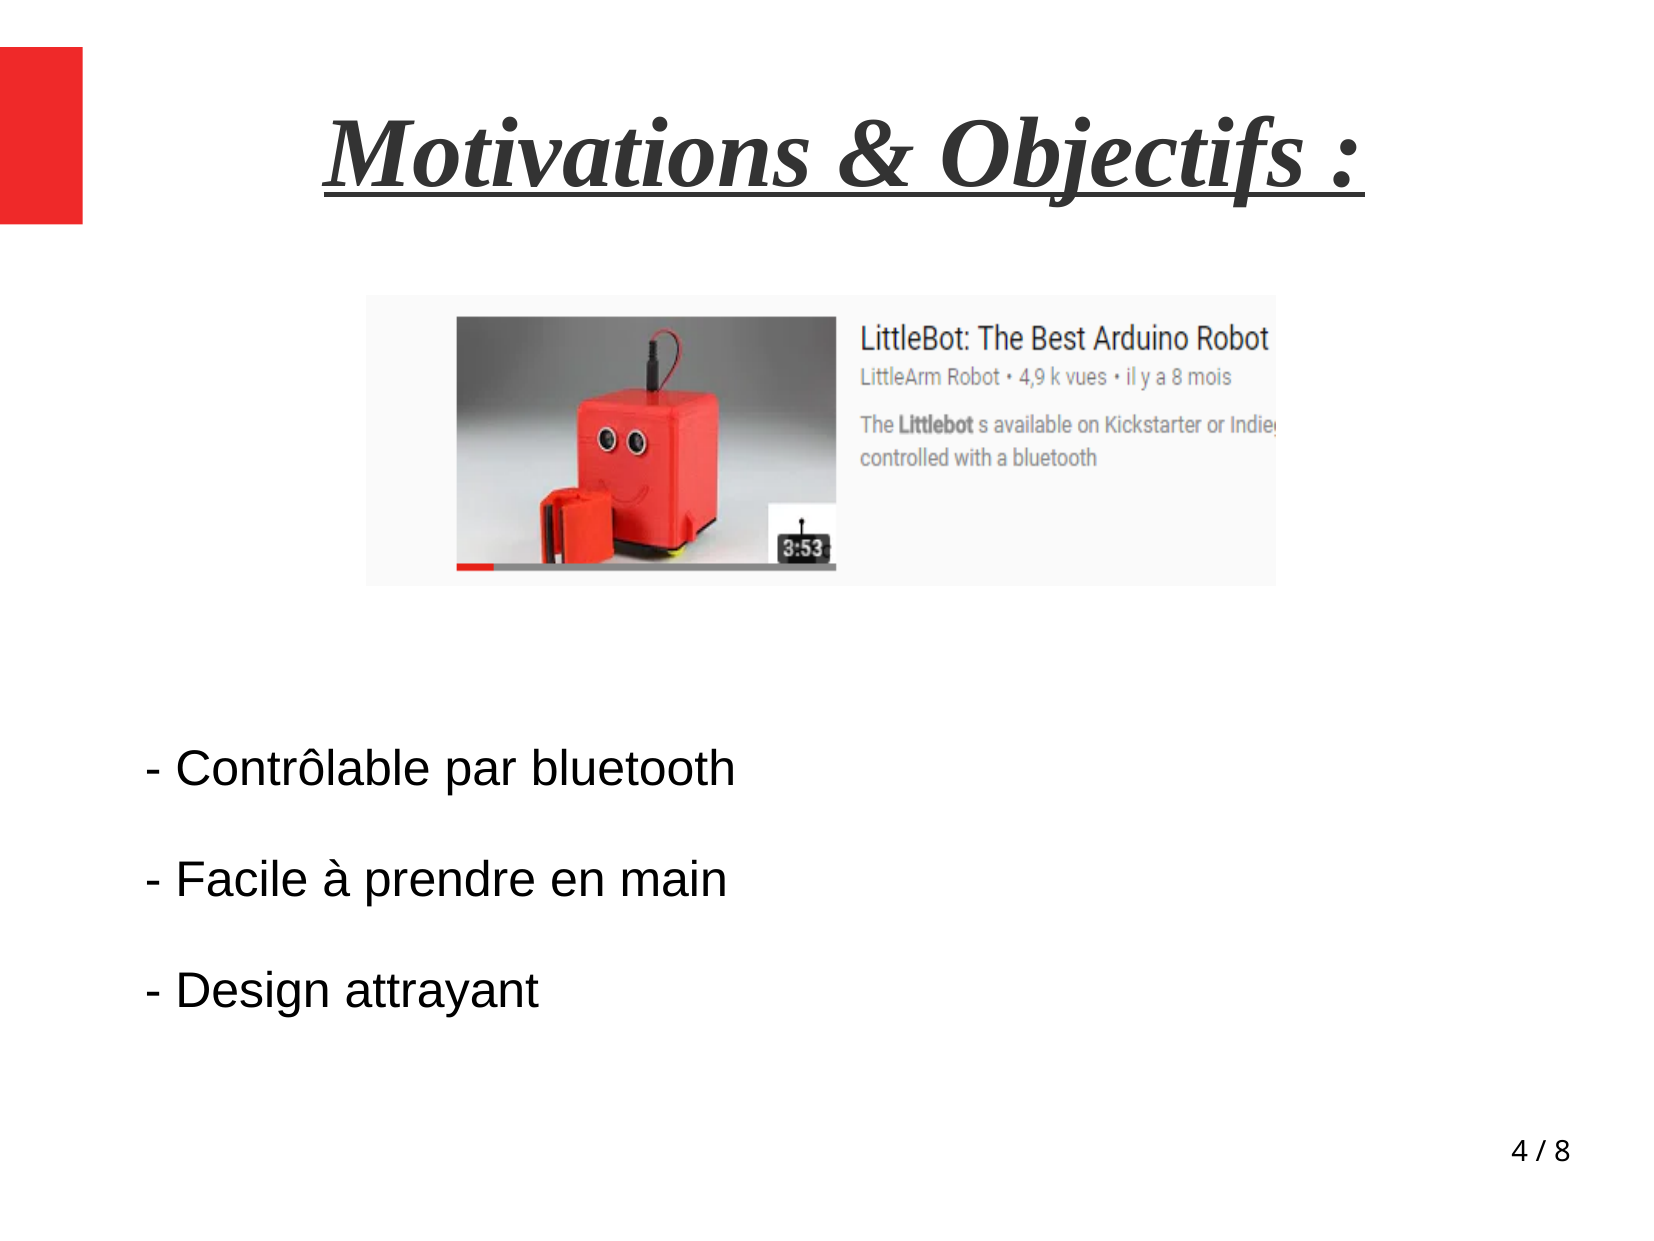

# Motivations & Objectifs :
- Contrôlable par bluetooth
- Facile à prendre en main
- Design attrayant
4